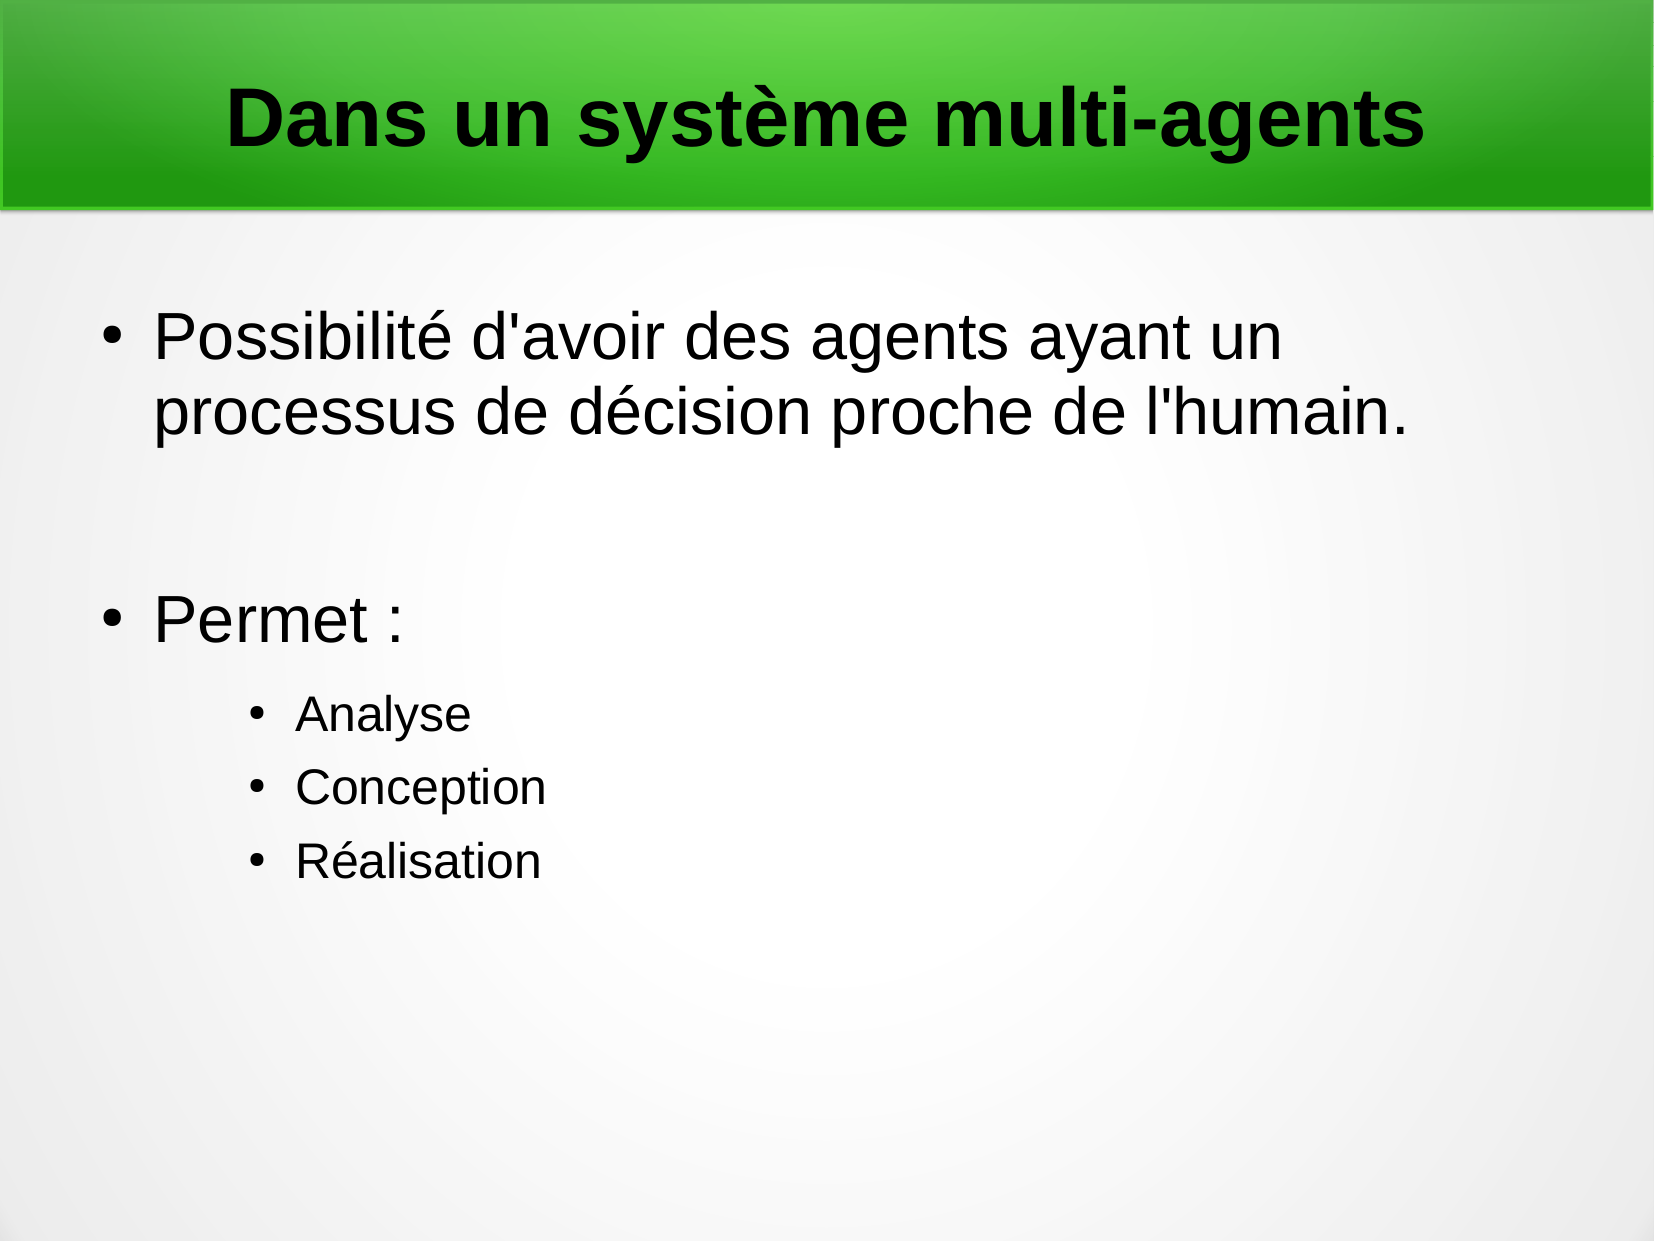

# Dans un système multi-agents
Possibilité d'avoir des agents ayant un processus de décision proche de l'humain.
Permet :
Analyse
Conception
Réalisation